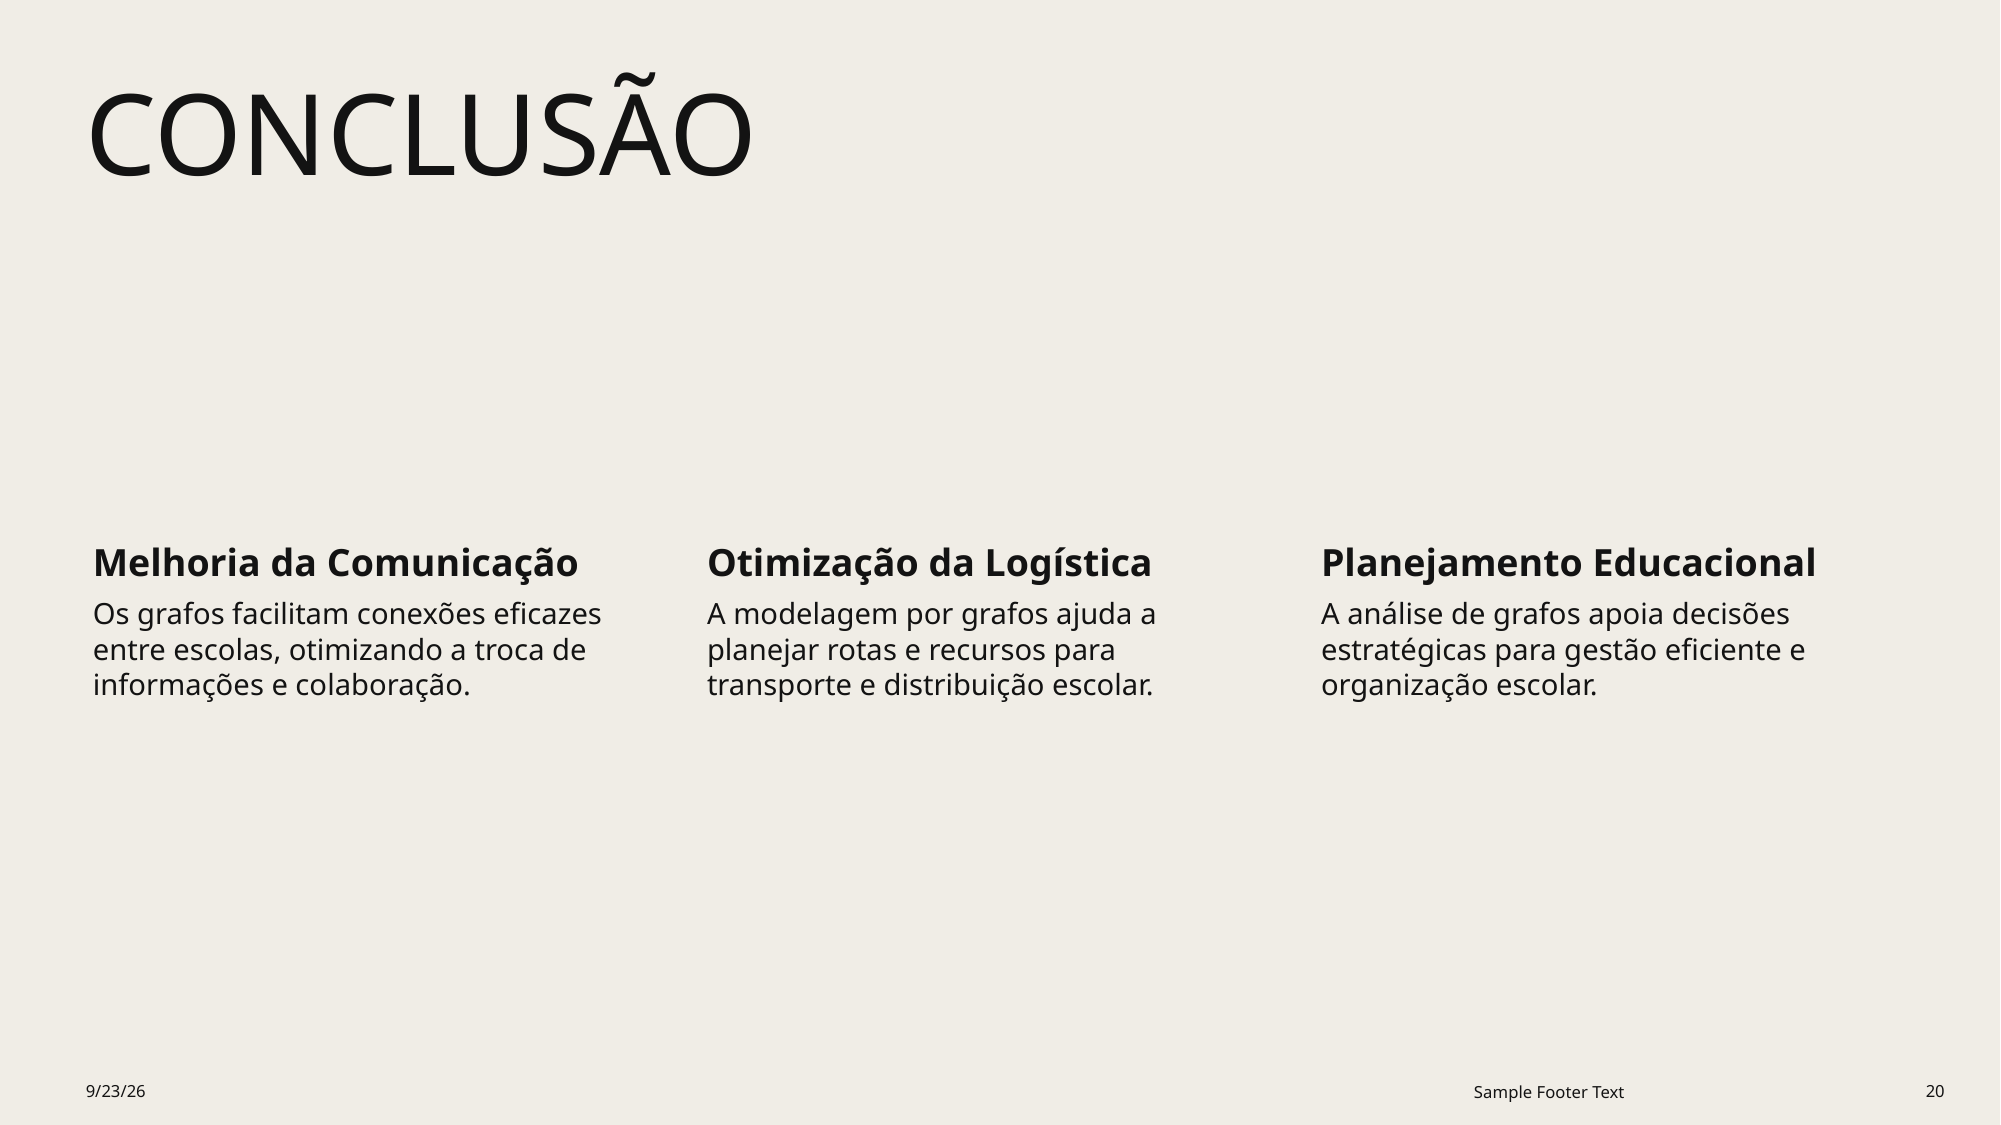

# Conclusão
Melhoria da Comunicação
Otimização da Logística
Planejamento Educacional
Os grafos facilitam conexões eficazes entre escolas, otimizando a troca de informações e colaboração.
A modelagem por grafos ajuda a planejar rotas e recursos para transporte e distribuição escolar.
A análise de grafos apoia decisões estratégicas para gestão eficiente e organização escolar.
Sample Footer Text